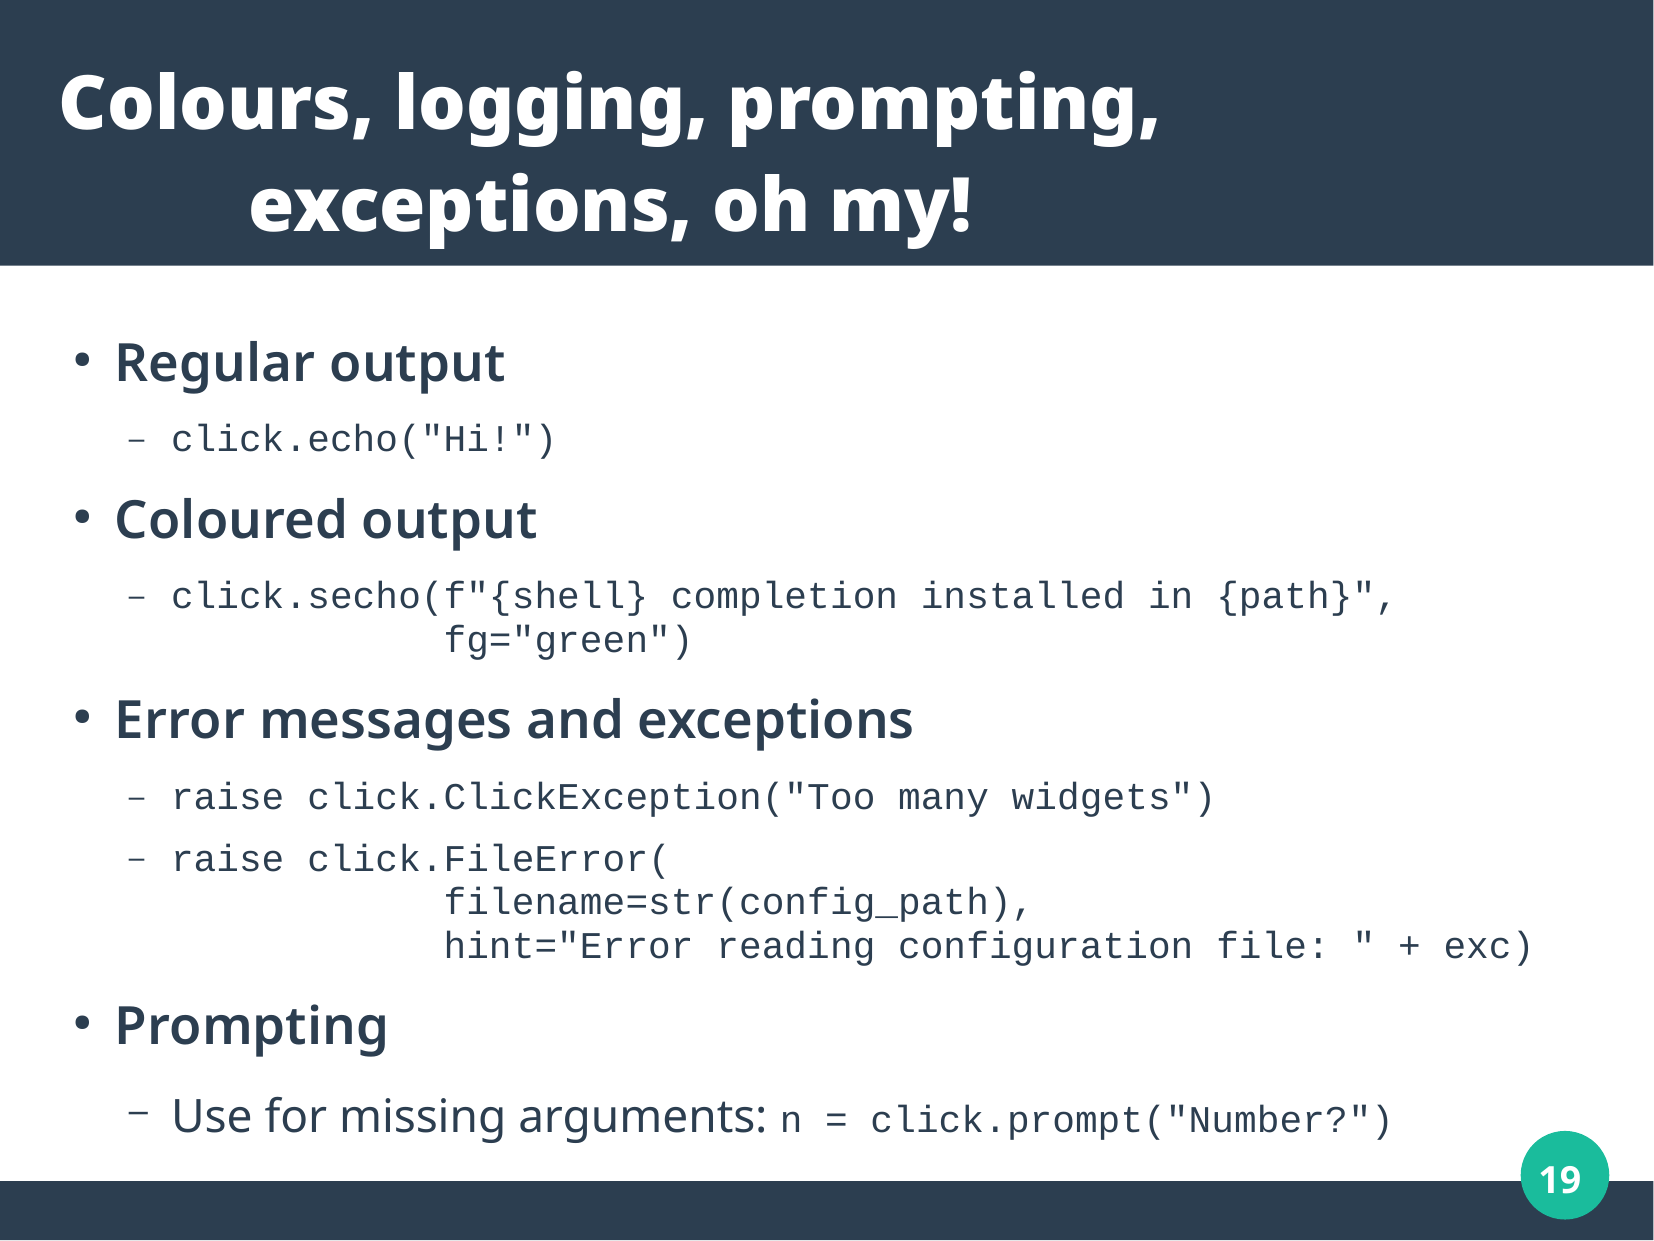

# Colours, logging, prompting, exceptions, oh my!
Regular output
click.echo("Hi!")
Coloured output
click.secho(f"{shell} completion installed in {path}",
 fg="green")
Error messages and exceptions
raise click.ClickException("Too many widgets")
raise click.FileError(
 filename=str(config_path),
 hint="Error reading configuration file: " + exc)
Prompting
Use for missing arguments: n = click.prompt("Number?")